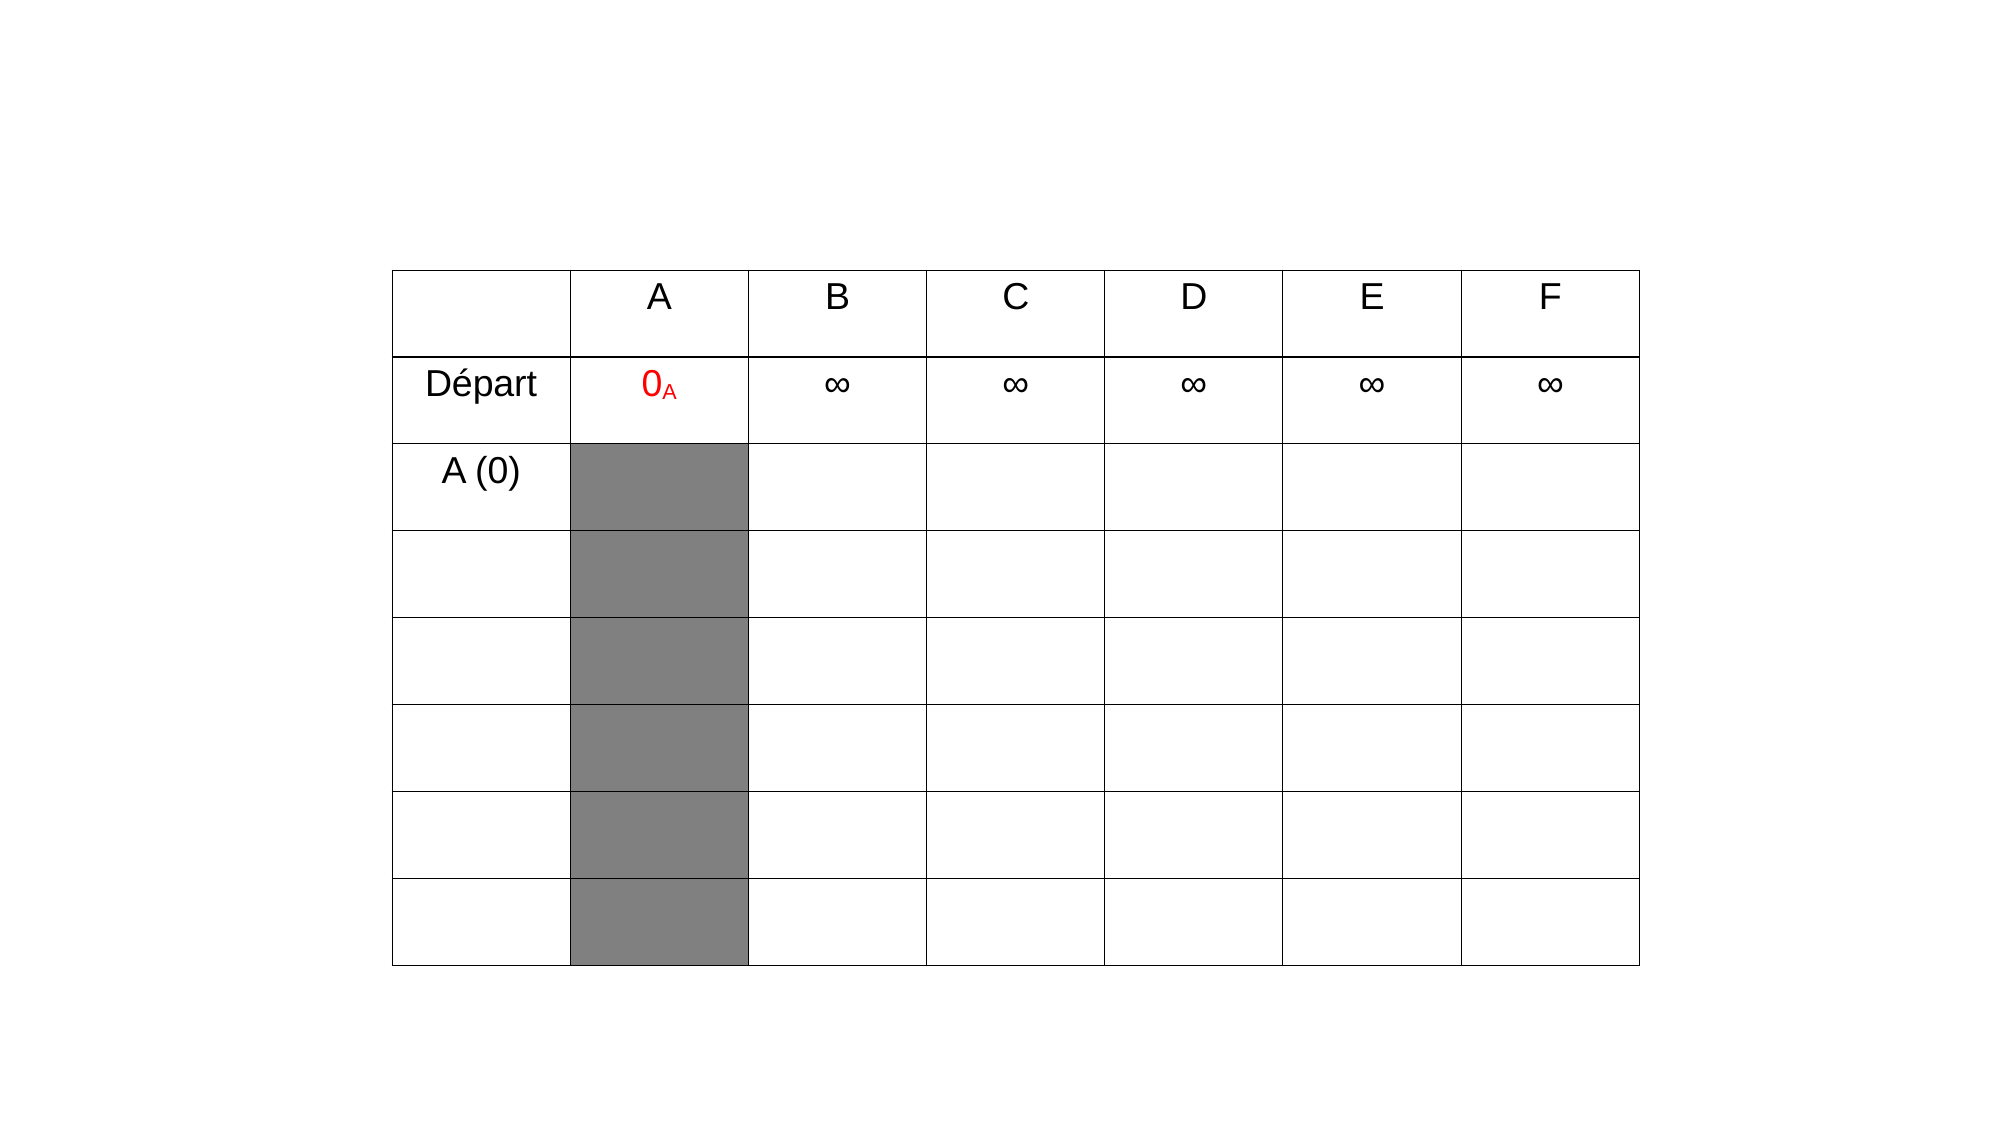

| | A | B | C | D | E | F |
| --- | --- | --- | --- | --- | --- | --- |
| Départ | 0A | ∞ | ∞ | ∞ | ∞ | ∞ |
| A (0) | | | | | | |
| | | | | | | |
| | | | | | | |
| | | | | | | |
| | | | | | | |
| | | | | | | |